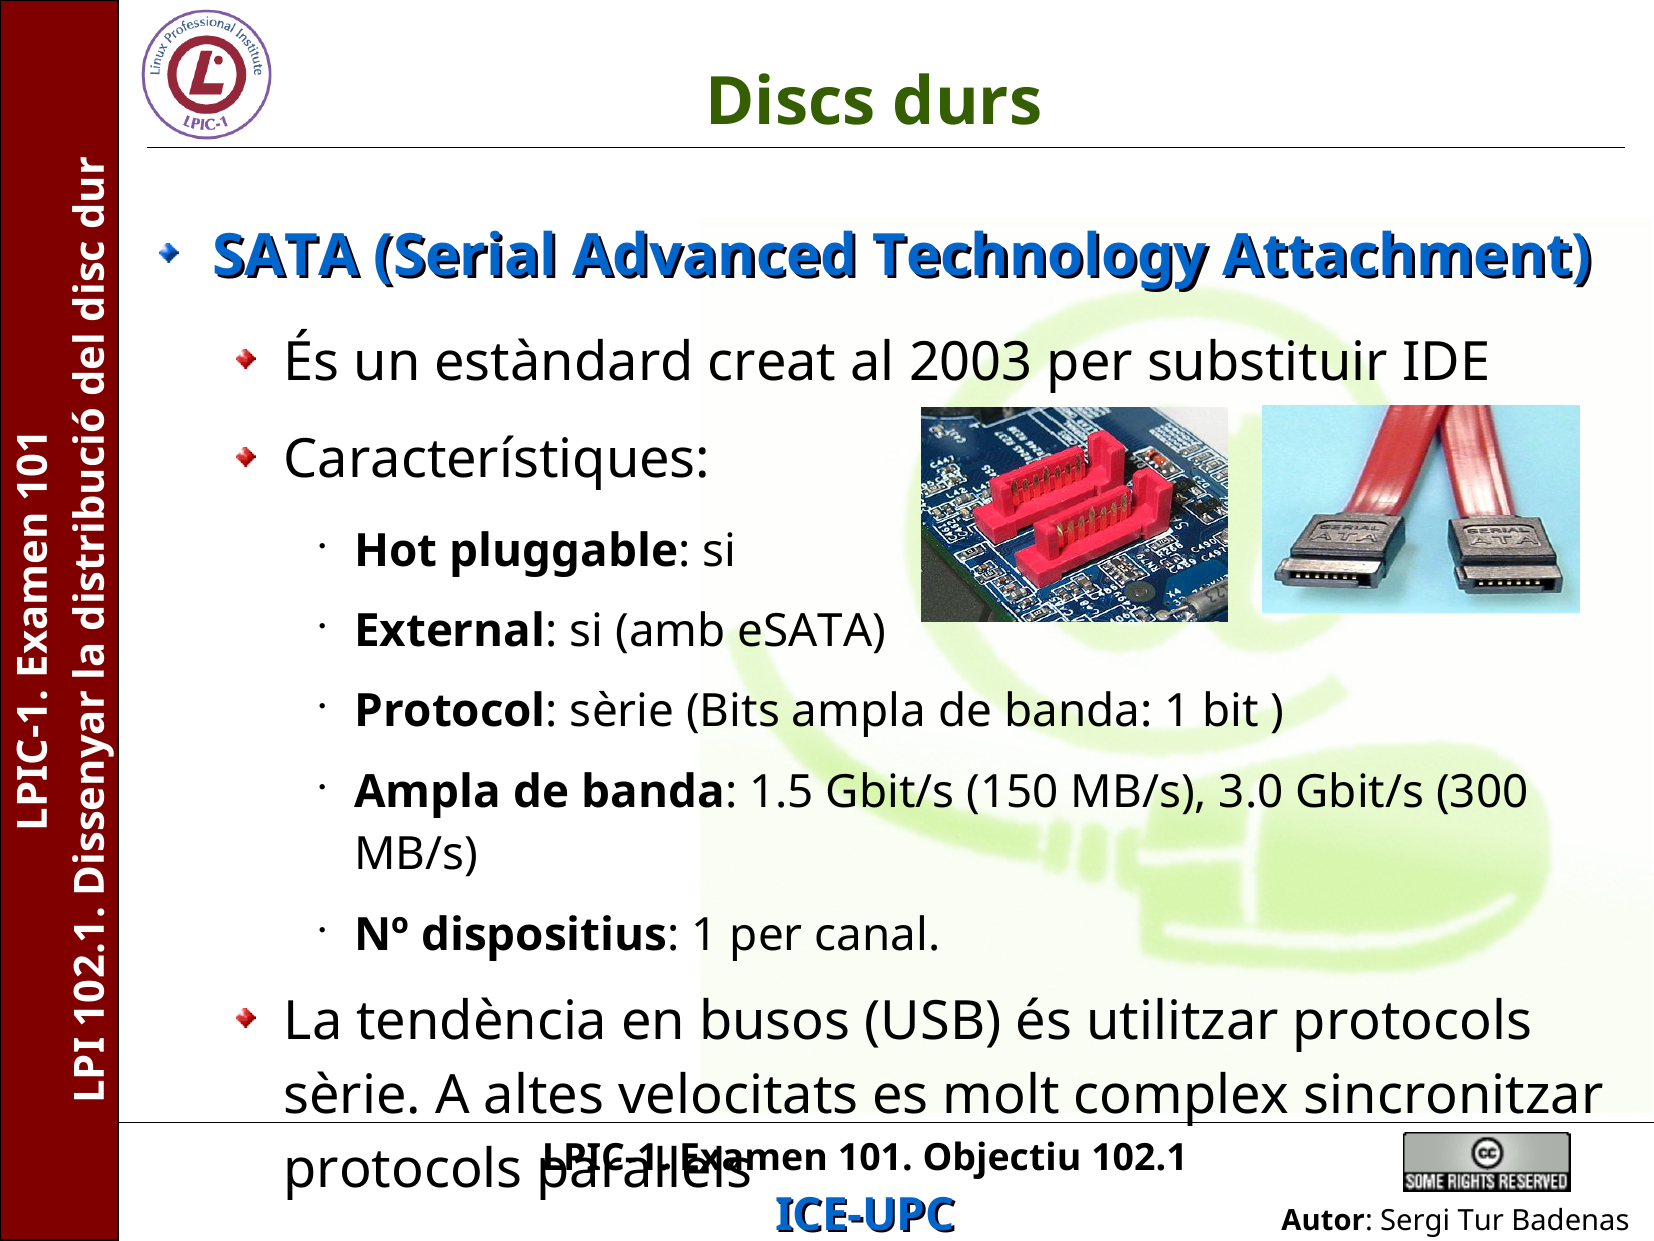

# Discs durs
SATA (Serial Advanced Technology Attachment)
És un estàndard creat al 2003 per substituir IDE
Característiques:
Hot pluggable: si
External: si (amb eSATA)
Protocol: sèrie (Bits ampla de banda: 1 bit )
Ampla de banda: 1.5 Gbit/s (150 MB/s), 3.0 Gbit/s (300 MB/s)
Nº dispositius: 1 per canal.
La tendència en busos (USB) és utilitzar protocols sèrie. A altes velocitats es molt complex sincronitzar protocols paral·lels